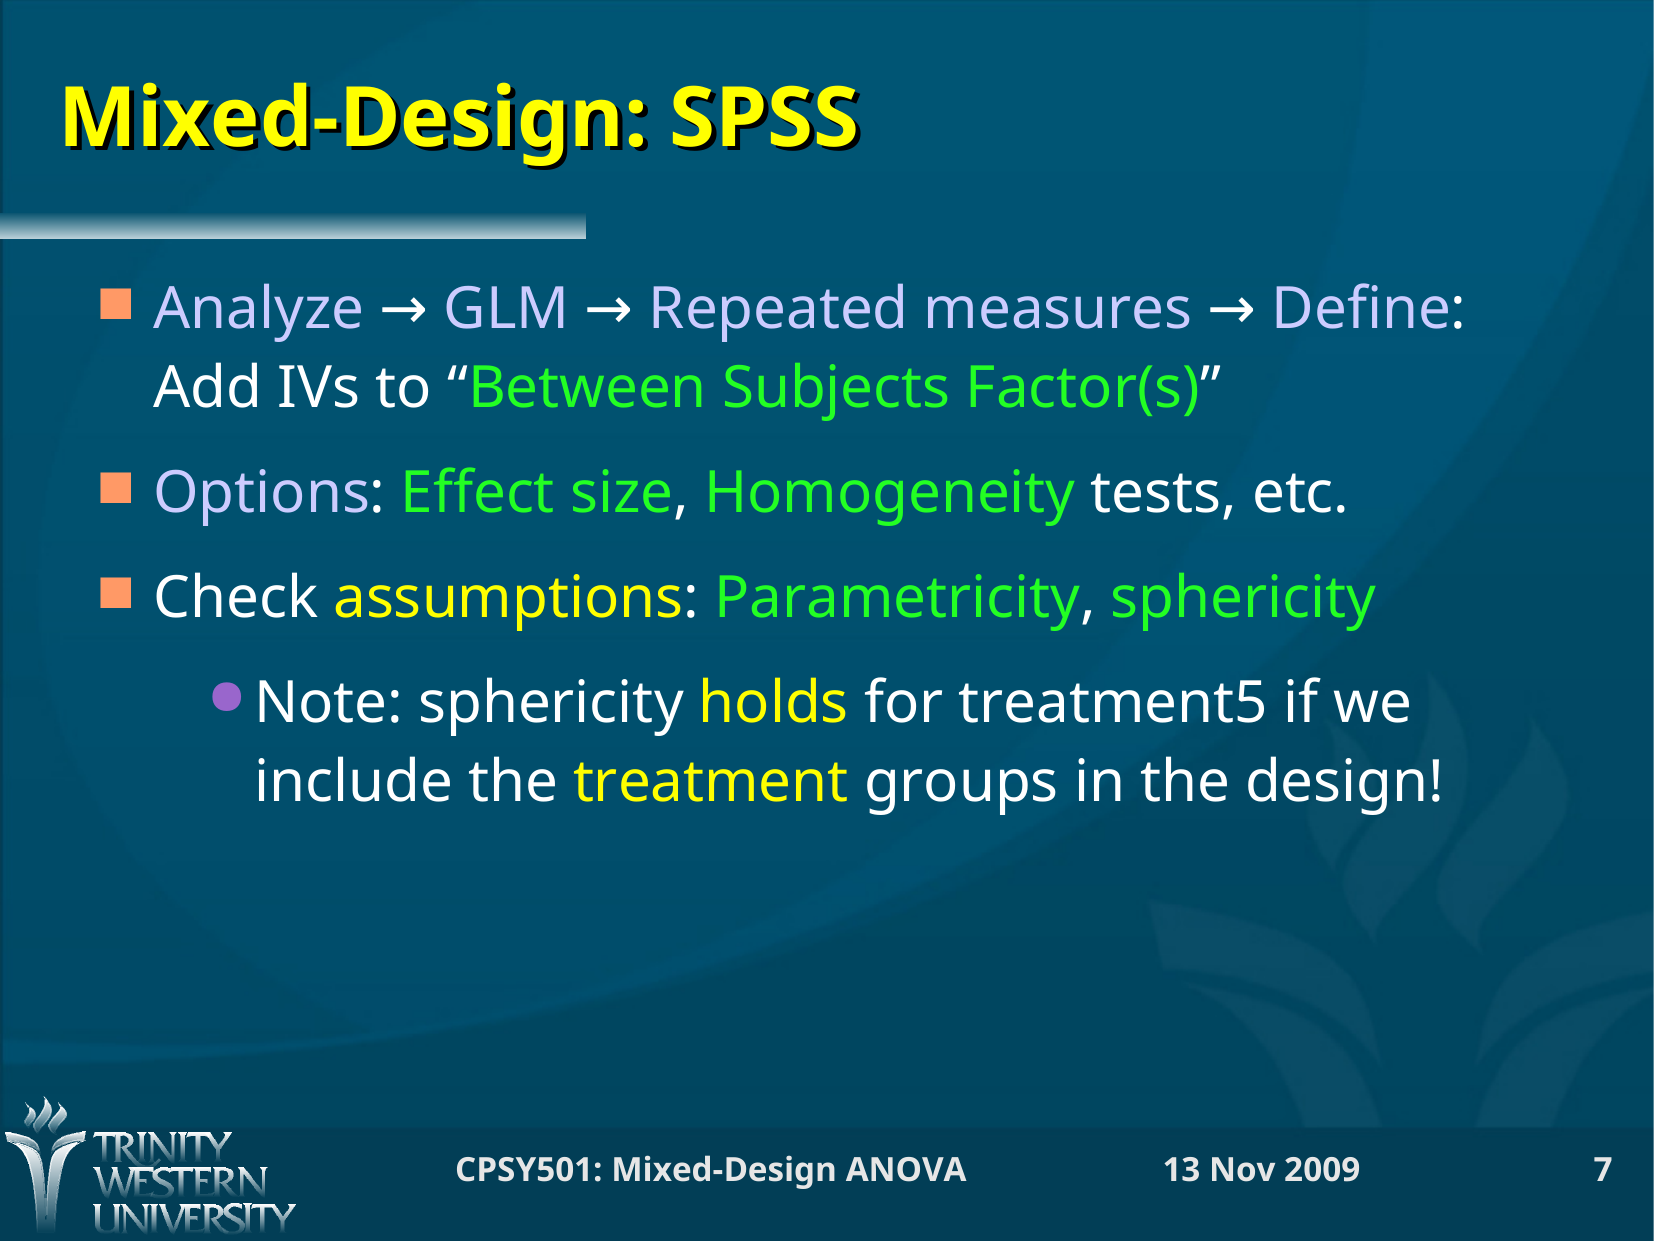

# Mixed-Design: SPSS
Analyze → GLM → Repeated measures → Define:
Add IVs to “Between Subjects Factor(s)”
Options: Effect size, Homogeneity tests, etc.
Check assumptions: Parametricity, sphericity
Note: sphericity holds for treatment5 if we include the treatment groups in the design!
CPSY501: Mixed-Design ANOVA
13 Nov 2009
7